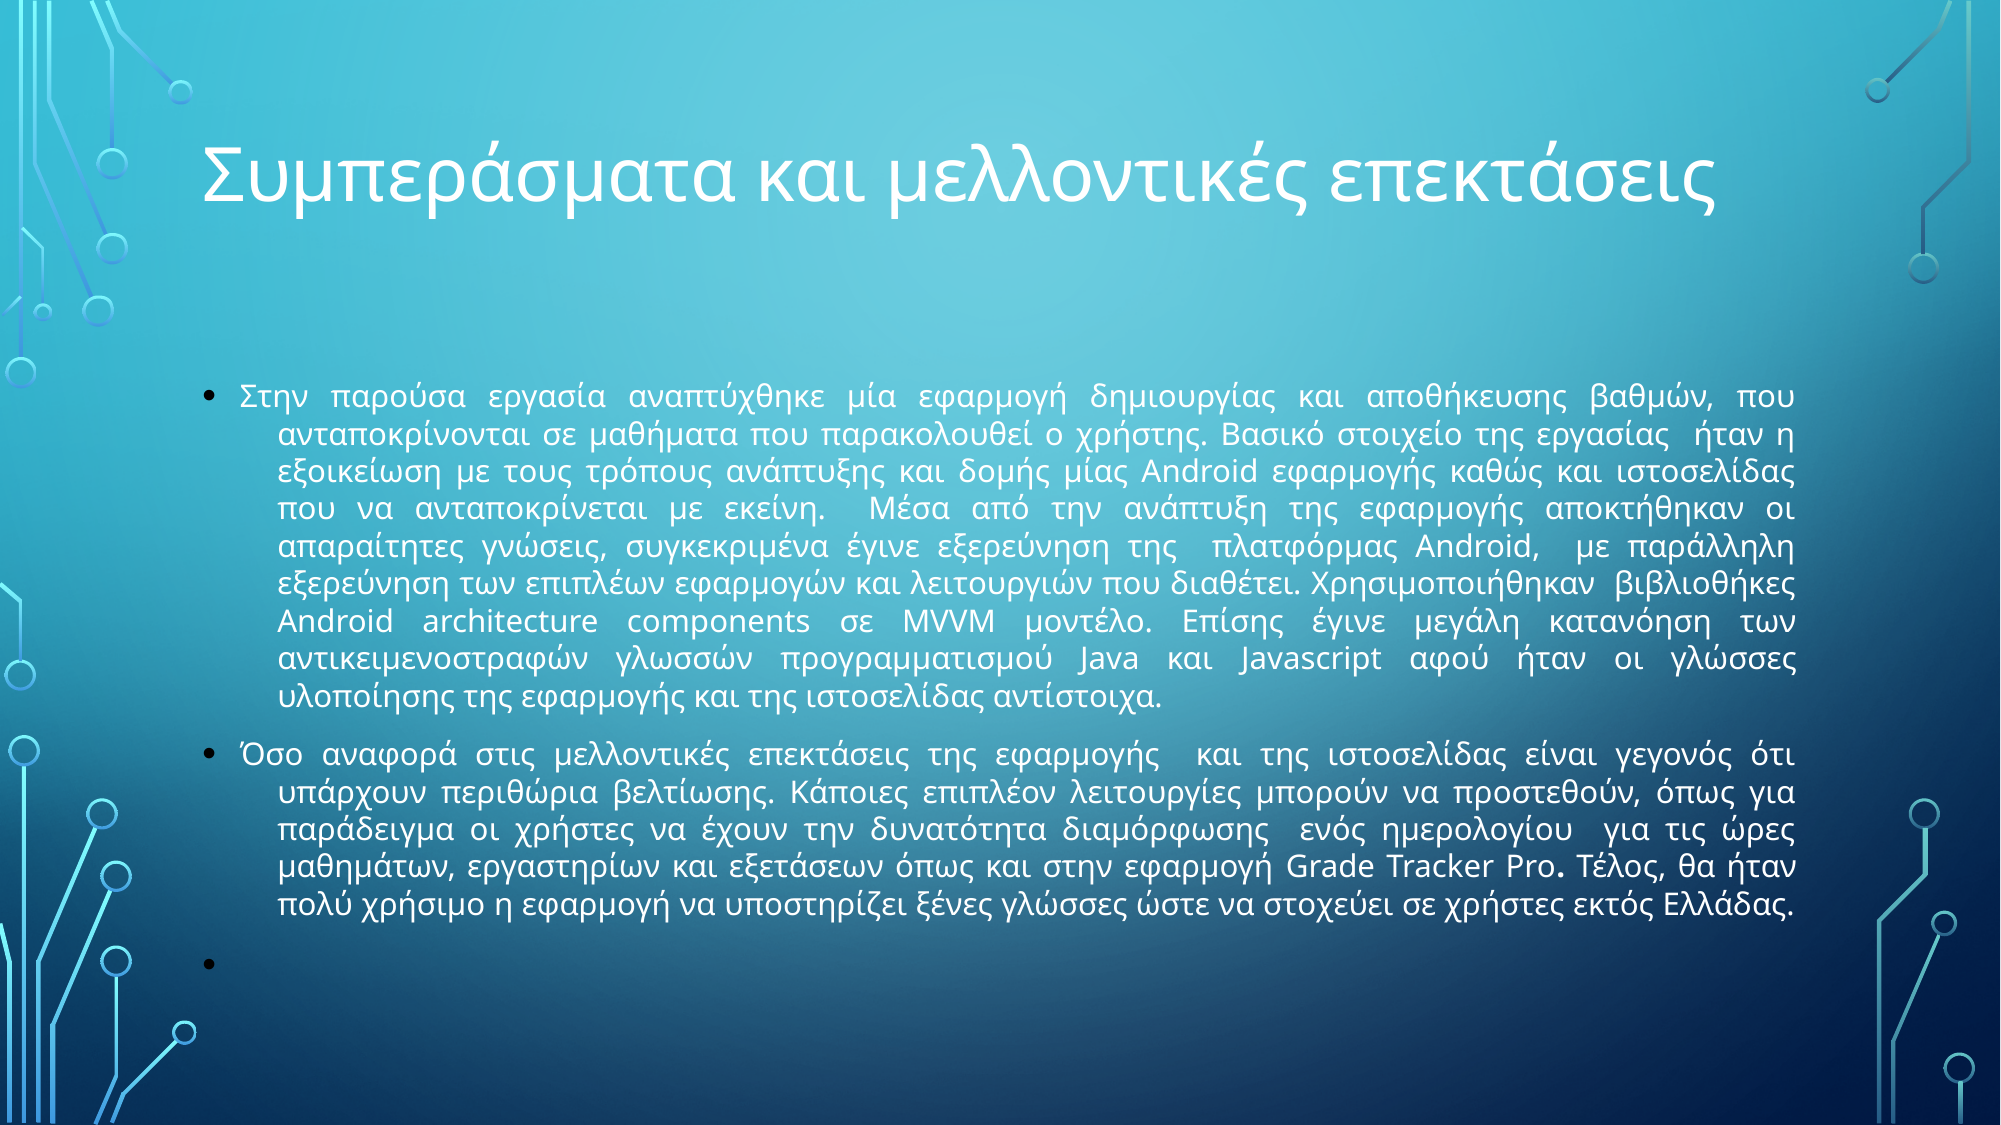

# Συμπεράσματα και μελλοντικές επεκτάσεις
Στην παρούσα εργασία αναπτύχθηκε μία εφαρμογή δημιουργίας και αποθήκευσης βαθμών, που ανταποκρίνονται σε μαθήματα που παρακολουθεί ο χρήστης. Βασικό στοιχείο της εργασίας ήταν η εξοικείωση με τους τρόπους ανάπτυξης και δομής μίας Android εφαρμογής καθώς και ιστοσελίδας που να ανταποκρίνεται με εκείνη. Μέσα από την ανάπτυξη της εφαρμογής αποκτήθηκαν οι απαραίτητες γνώσεις, συγκεκριμένα έγινε εξερεύνηση της πλατφόρμας Android, με παράλληλη εξερεύνηση των επιπλέων εφαρμογών και λειτουργιών που διαθέτει. Χρησιμοποιήθηκαν βιβλιοθήκες Android architecture components σε MVVM μοντέλο. Επίσης έγινε μεγάλη κατανόηση των αντικειμενοστραφών γλωσσών προγραμματισμού Java και Javascript αφού ήταν οι γλώσσες υλοποίησης της εφαρμογής και της ιστοσελίδας αντίστοιχα.
Όσο αναφορά στις μελλοντικές επεκτάσεις της εφαρμογής και της ιστοσελίδας είναι γεγονός ότι υπάρχουν περιθώρια βελτίωσης. Κάποιες επιπλέον λειτουργίες μπορούν να προστεθούν, όπως για παράδειγμα οι χρήστες να έχουν την δυνατότητα διαμόρφωσης ενός ημερολογίου για τις ώρες μαθημάτων, εργαστηρίων και εξετάσεων όπως και στην εφαρμογή Grade Tracker Pro. Τέλος, θα ήταν πολύ χρήσιμο η εφαρμογή να υποστηρίζει ξένες γλώσσες ώστε να στοχεύει σε χρήστες εκτός Ελλάδας.